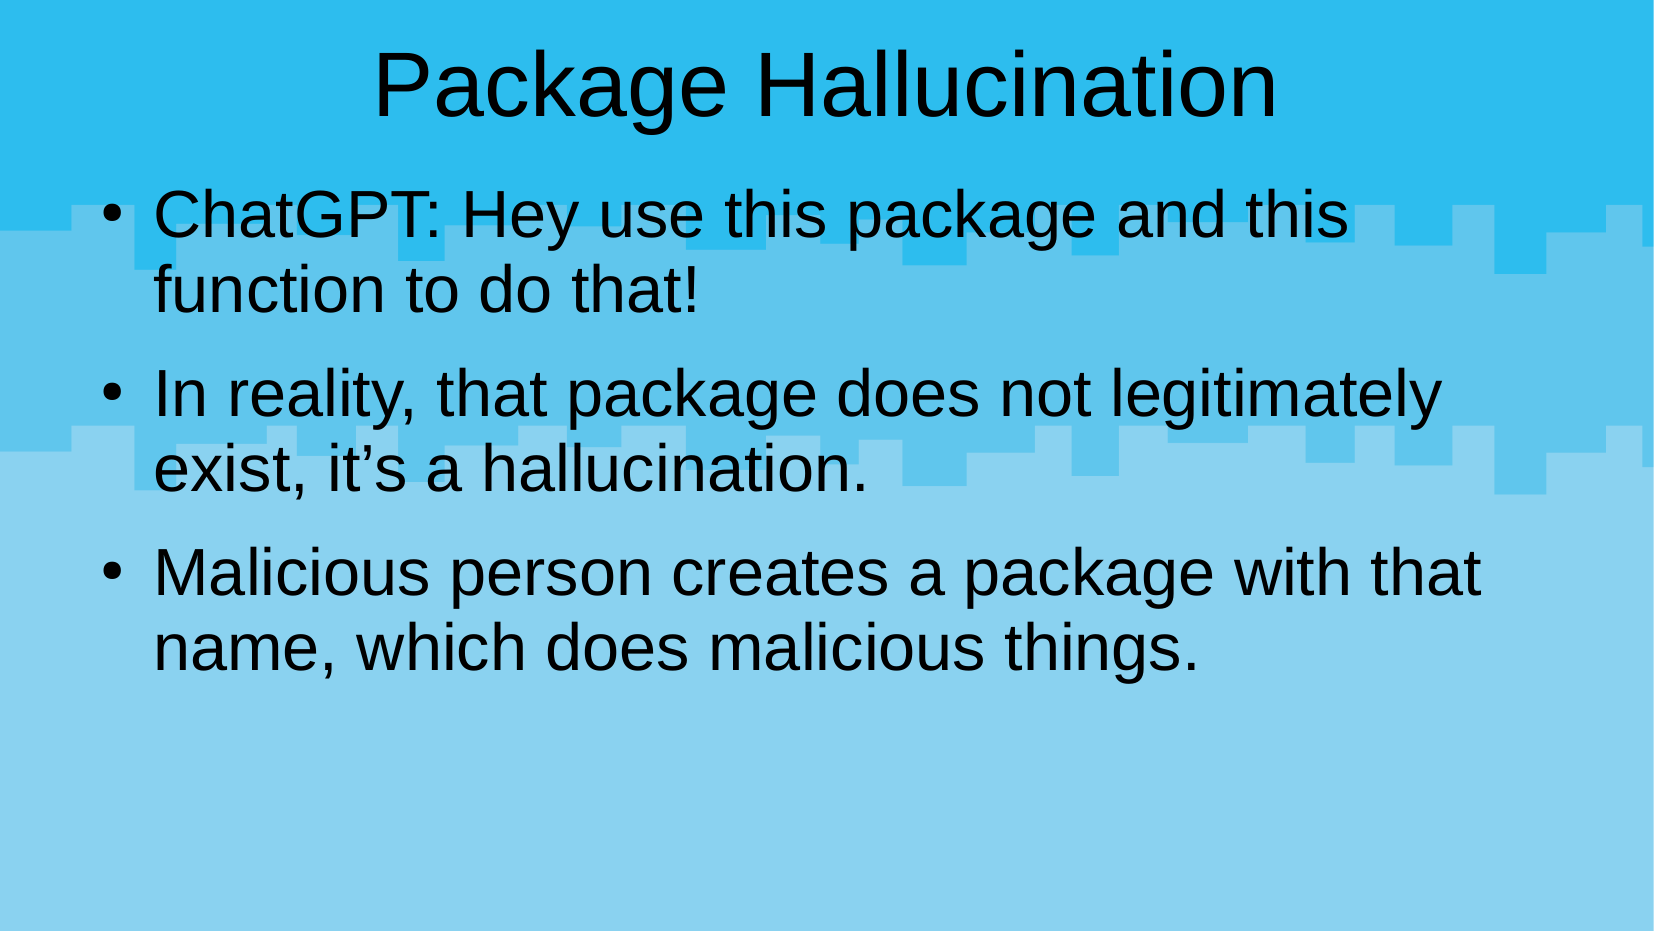

# Package Hallucination
ChatGPT: Hey use this package and this function to do that!
In reality, that package does not legitimately exist, it’s a hallucination.
Malicious person creates a package with that name, which does malicious things.